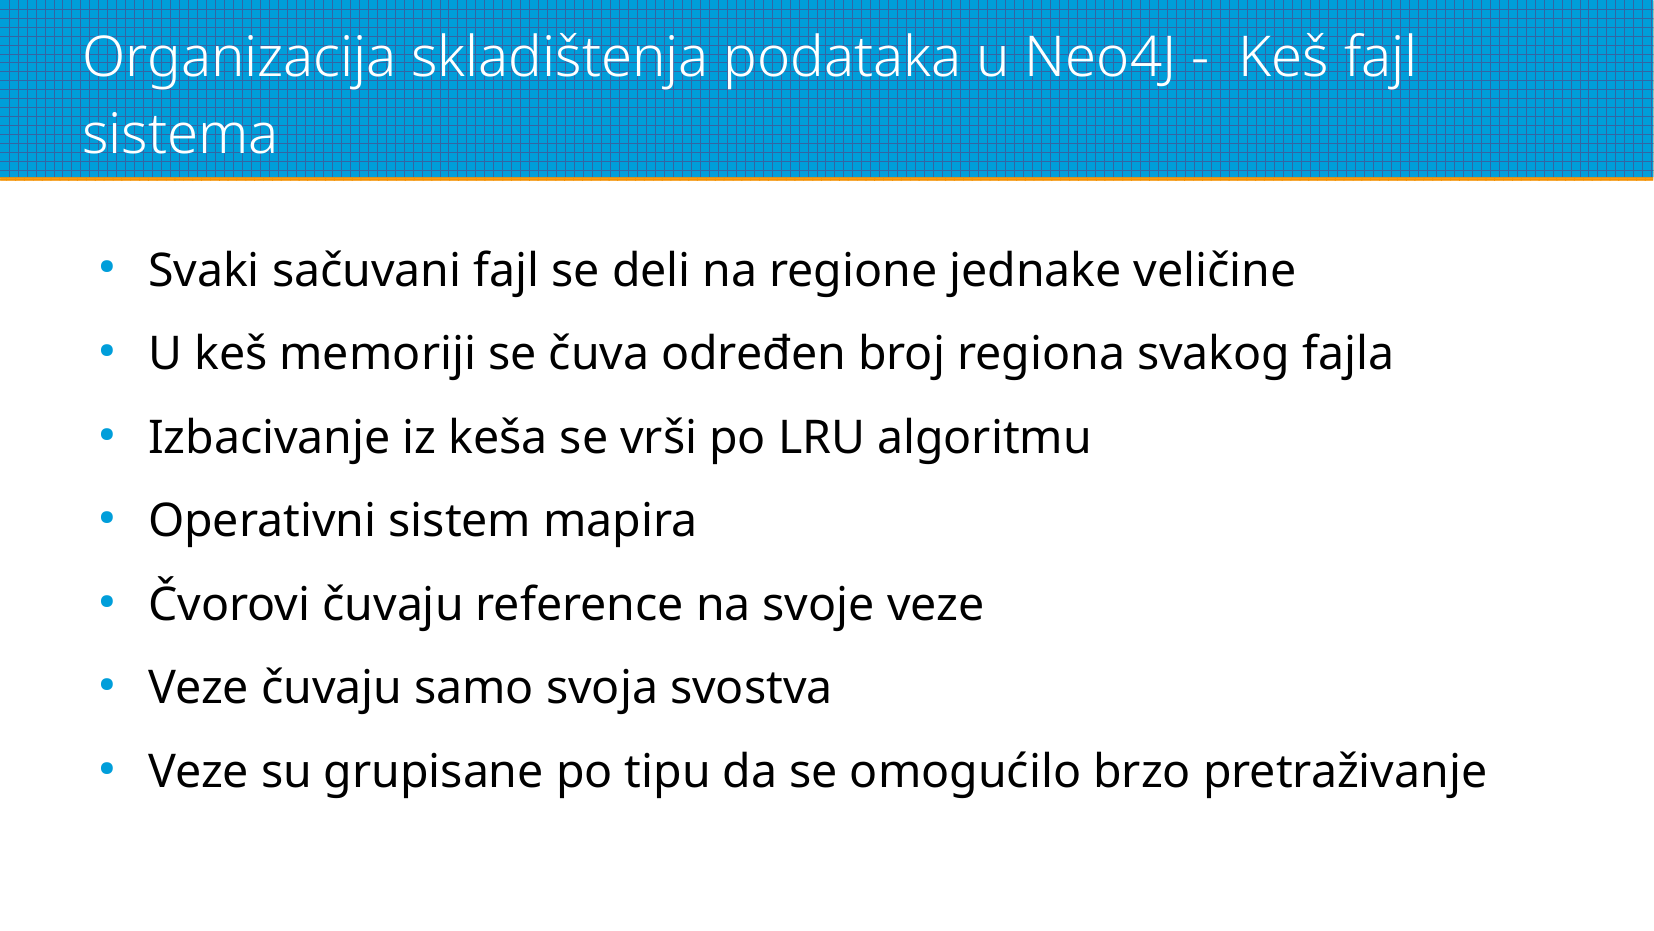

# Organizacija skladištenja podataka u Neo4J - Keš fajl sistema
Svaki sačuvani fajl se deli na regione jednake veličine
U keš memoriji se čuva određen broj regiona svakog fajla
Izbacivanje iz keša se vrši po LRU algoritmu
Operativni sistem mapira
Čvorovi čuvaju reference na svoje veze
Veze čuvaju samo svoja svostva
Veze su grupisane po tipu da se omogućilo brzo pretraživanje